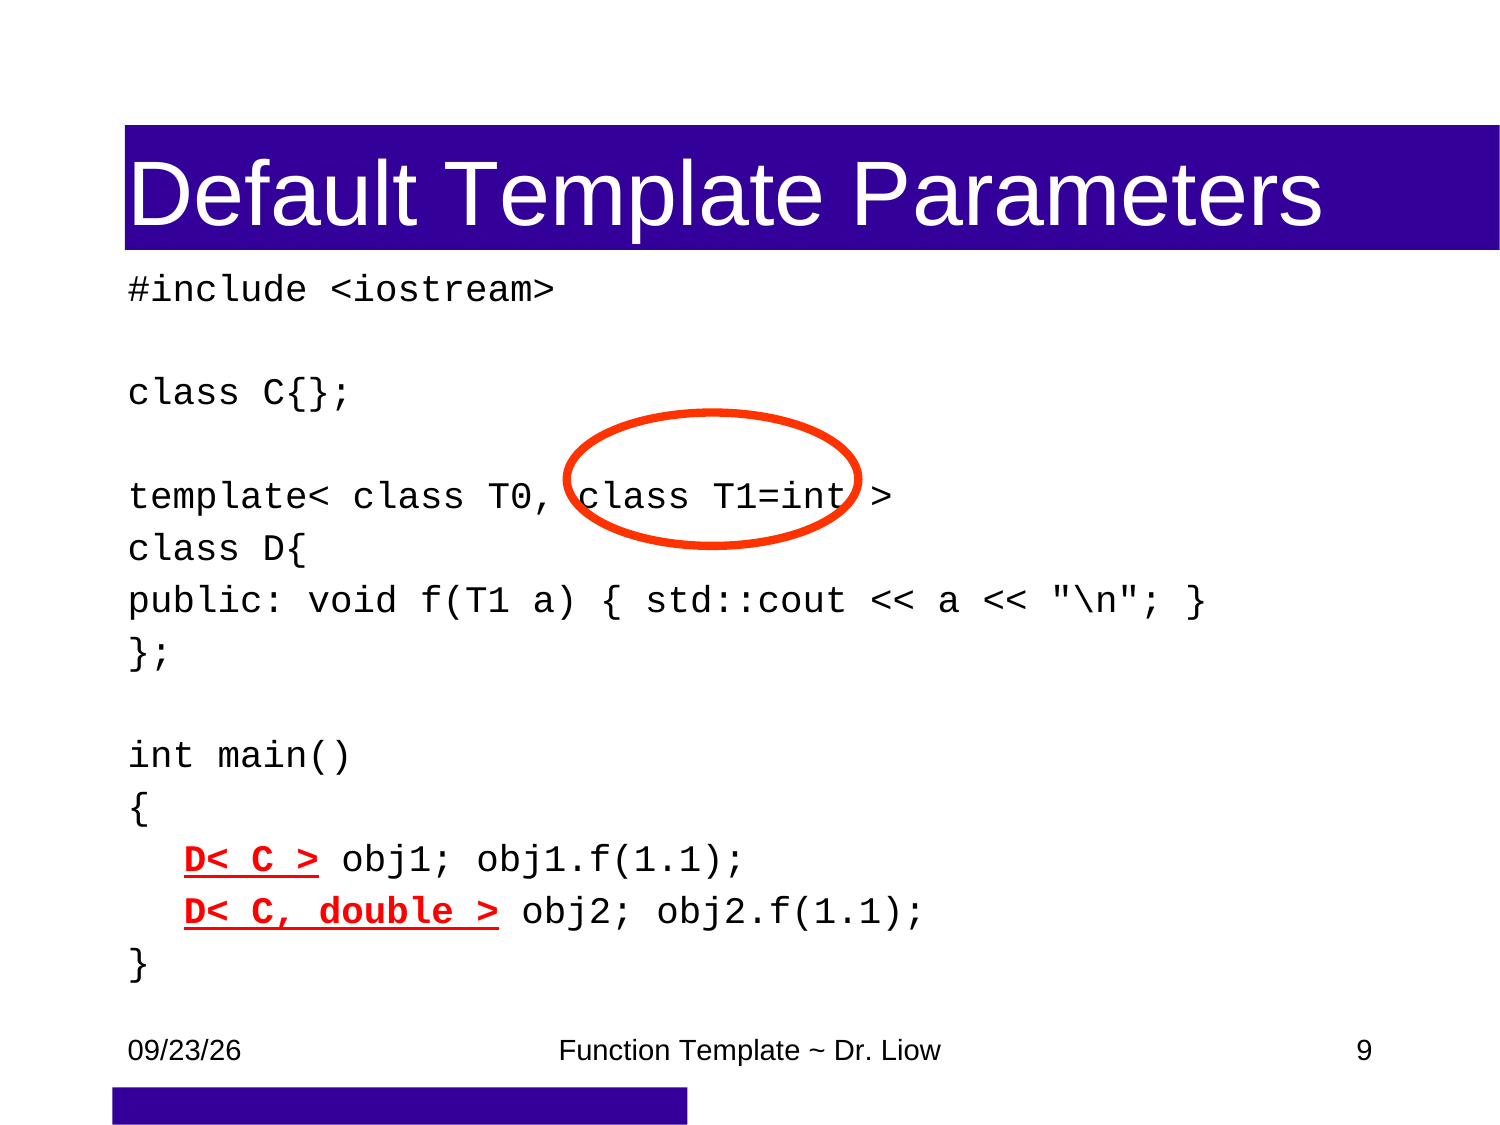

# Default Template Parameters
#include <iostream>
class C{};
template< class T0, class T1=int >
class D{
public: void f(T1 a) { std::cout << a << "\n"; }
};
int main()
{
	D< C > obj1; obj1.f(1.1);
	D< C, double > obj2; obj2.f(1.1);
}
Function Template ~ Dr. Liow
9